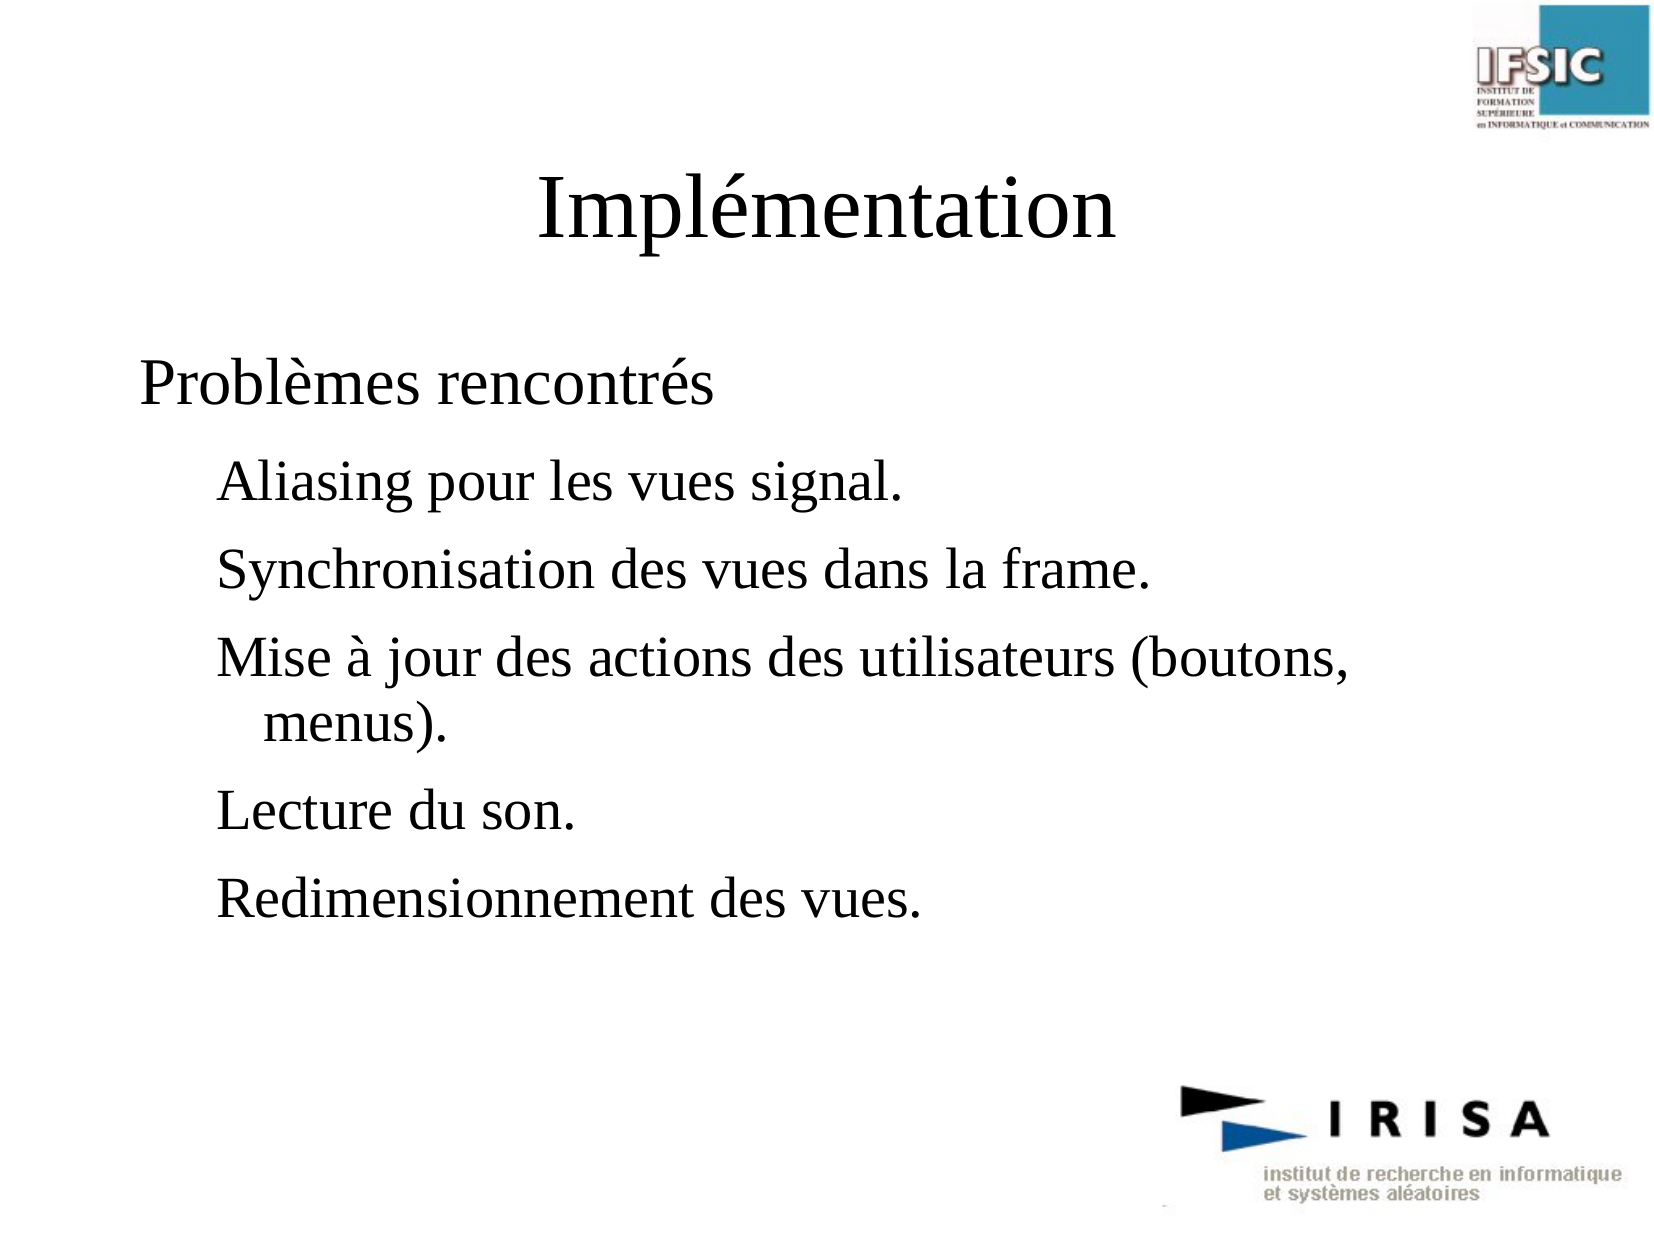

# Implémentation
Problèmes rencontrés
Aliasing pour les vues signal.
Synchronisation des vues dans la frame.
Mise à jour des actions des utilisateurs (boutons, menus).
Lecture du son.
Redimensionnement des vues.